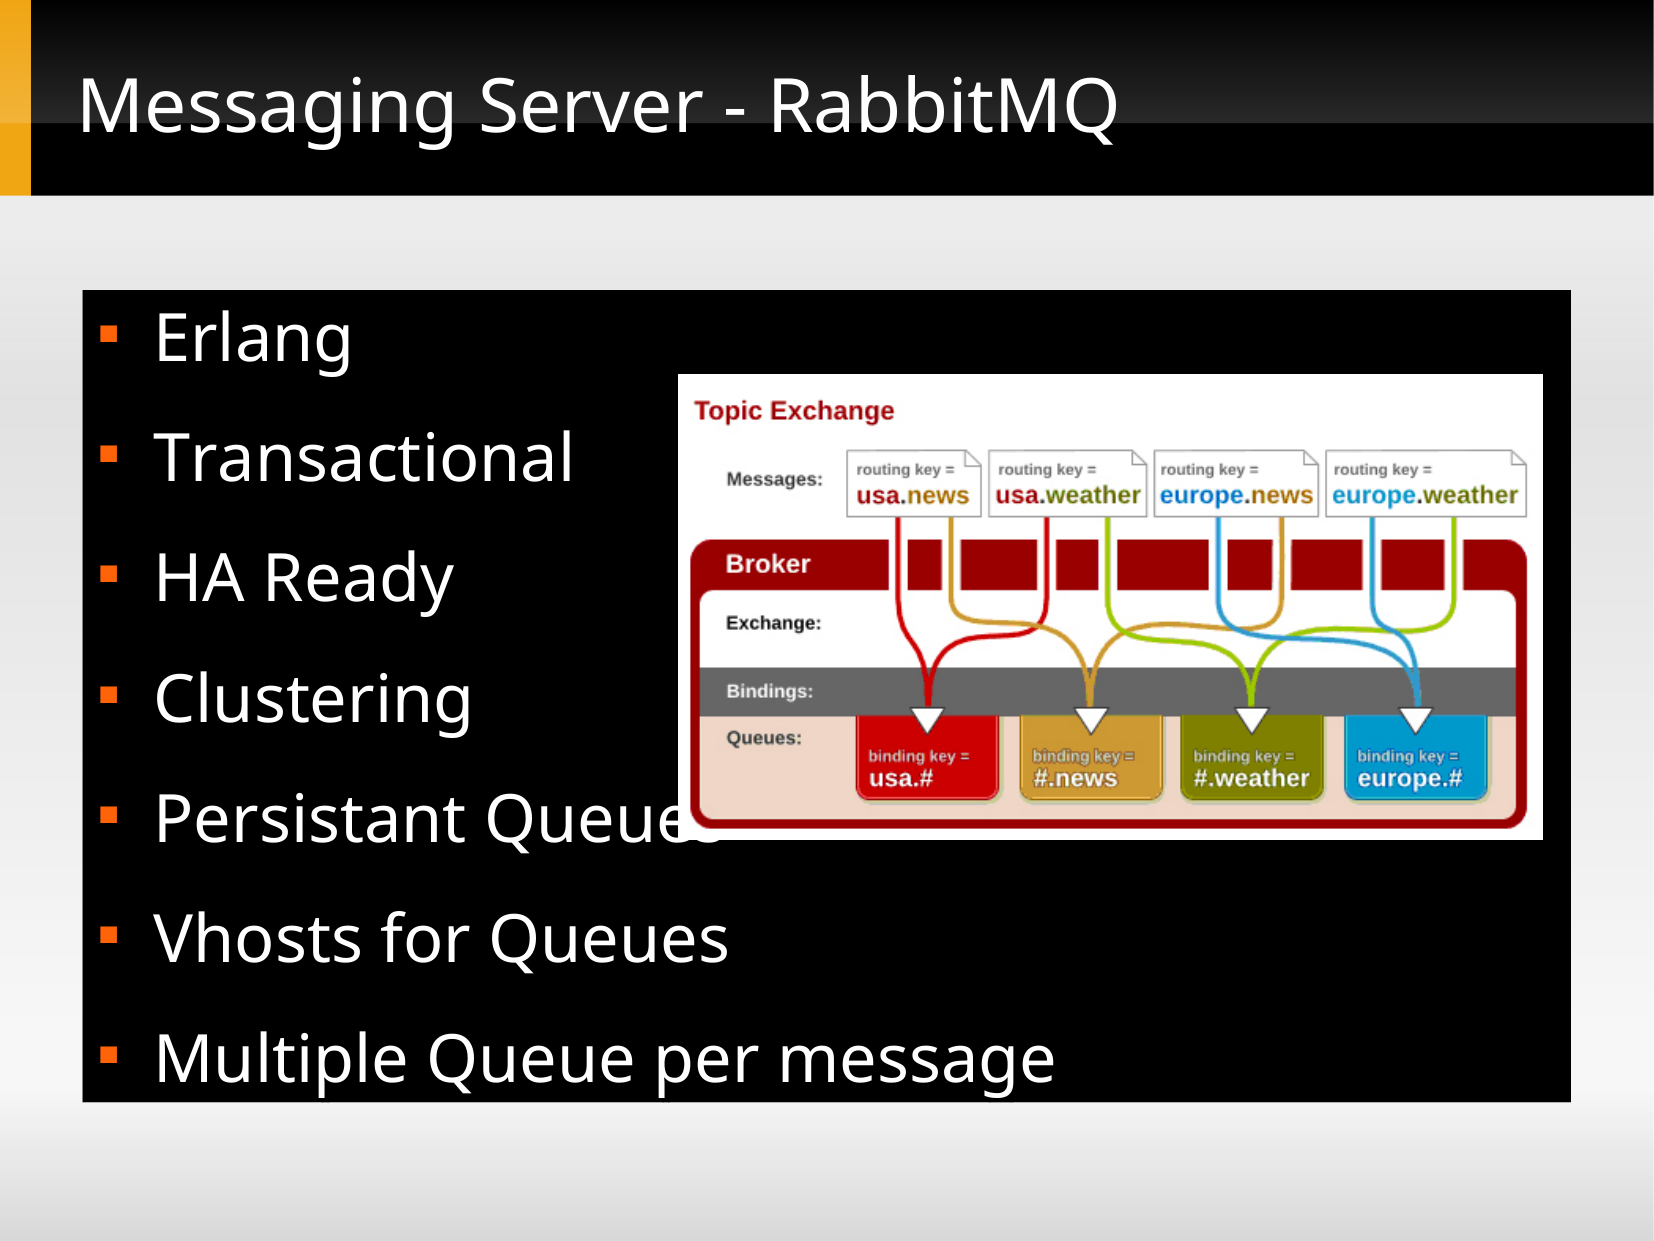

# Messaging Server - RabbitMQ
Erlang
Transactional
HA Ready
Clustering
Persistant Queues
Vhosts for Queues
Multiple Queue per message